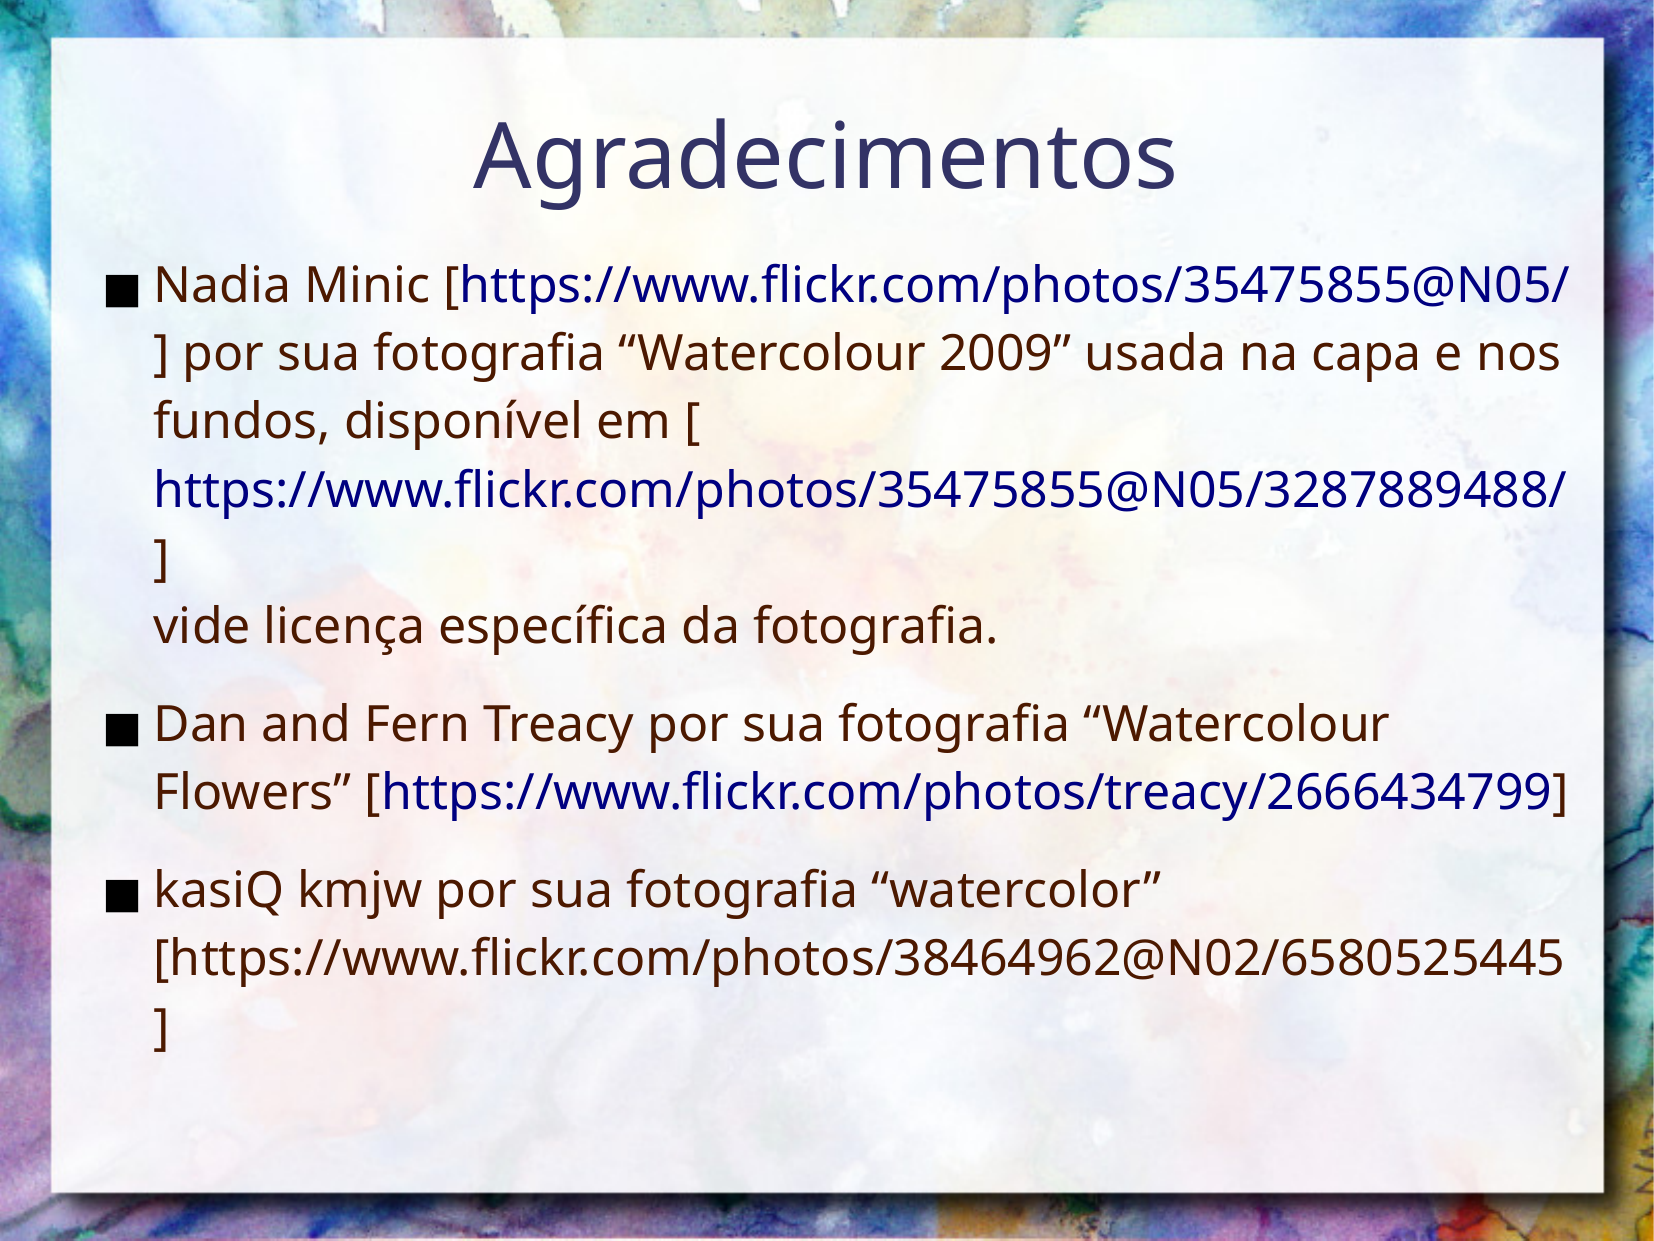

# Agradecimentos
Nadia Minic [https://www.flickr.com/photos/35475855@N05/] por sua fotografia “Watercolour 2009” usada na capa e nos fundos, disponível em [https://www.flickr.com/photos/35475855@N05/3287889488/]
vide licença específica da fotografia.
Dan and Fern Treacy por sua fotografia “Watercolour Flowers” [https://www.flickr.com/photos/treacy/2666434799]
kasiQ kmjw por sua fotografia “watercolor” [https://www.flickr.com/photos/38464962@N02/6580525445]